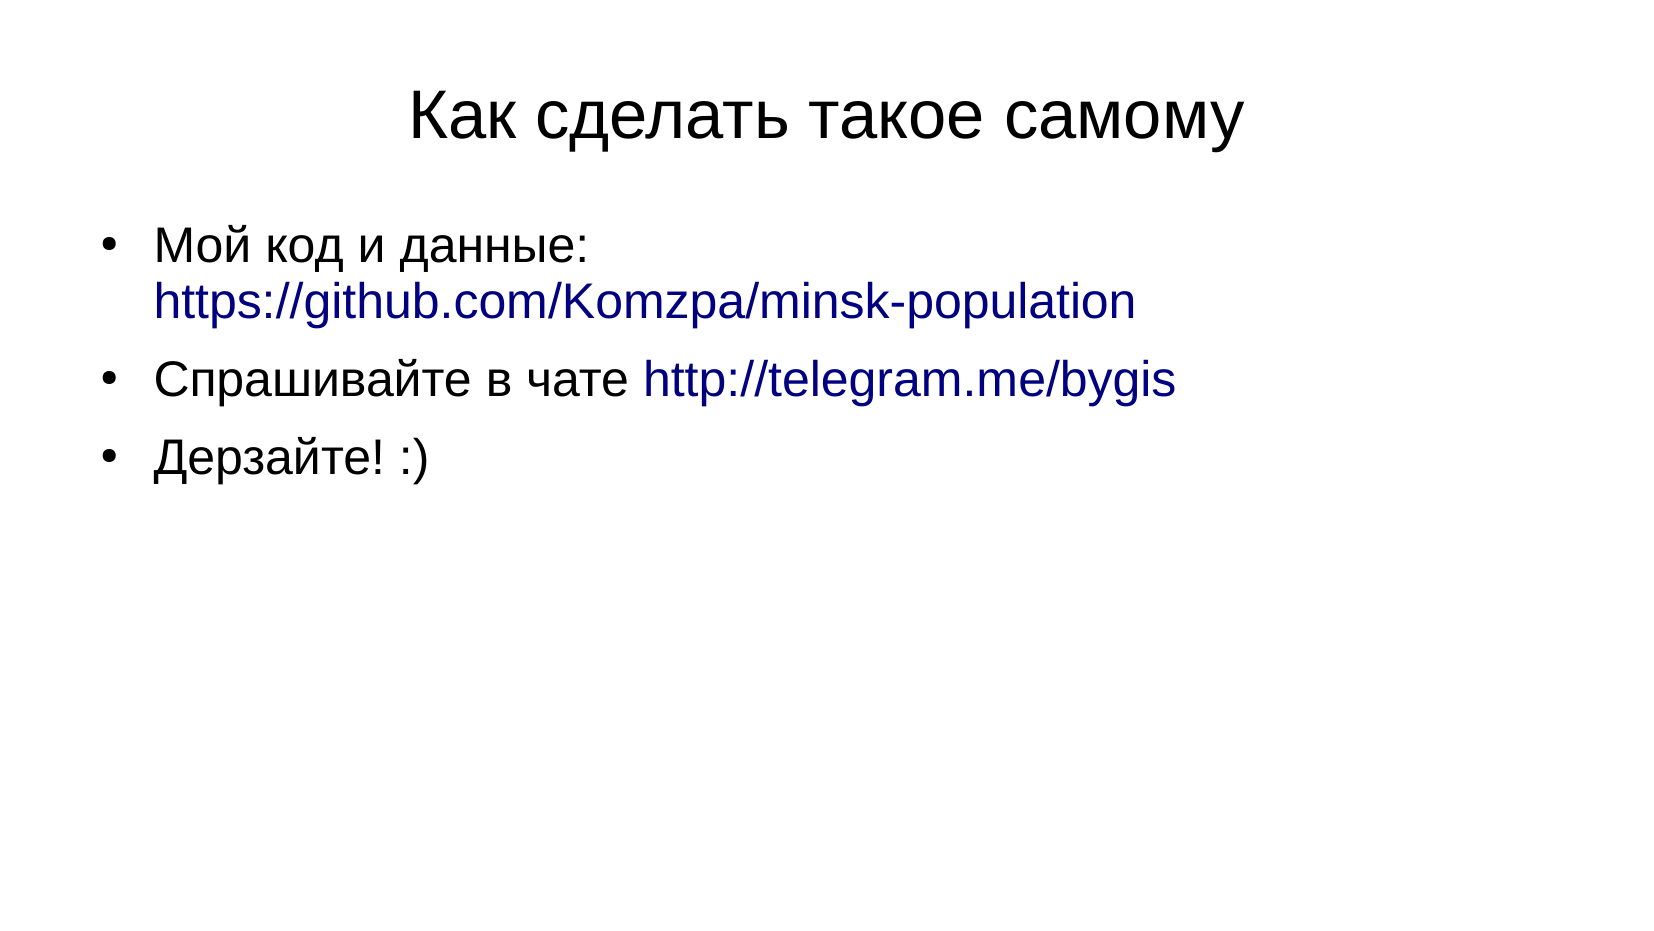

# Как сделать такое самому
Мой код и данные: https://github.com/Komzpa/minsk-population
Спрашивайте в чате http://telegram.me/bygis
Дерзайте! :)